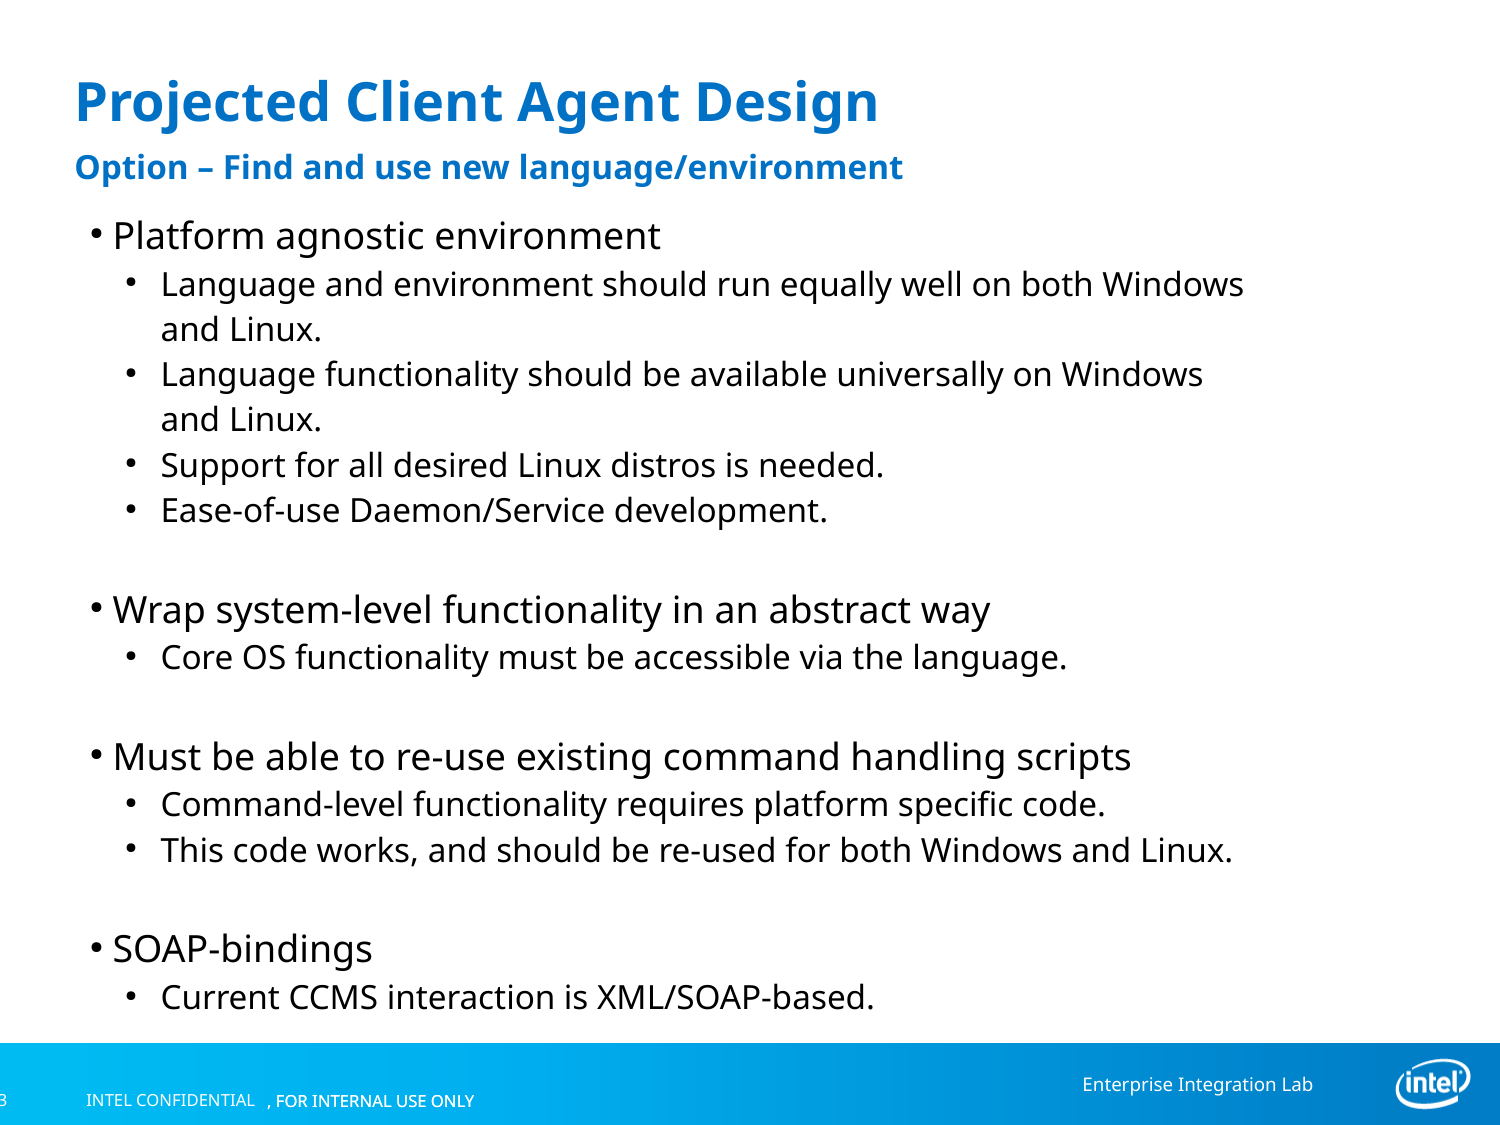

# Projected Client Agent Design Option – Find and use new language/environment
 Platform agnostic environment
Language and environment should run equally well on both Windows
and Linux.
Language functionality should be available universally on Windows
and Linux.
Support for all desired Linux distros is needed.
Ease-of-use Daemon/Service development.
 Wrap system-level functionality in an abstract way
Core OS functionality must be accessible via the language.
 Must be able to re-use existing command handling scripts
Command-level functionality requires platform specific code.
This code works, and should be re-used for both Windows and Linux.
 SOAP-bindings
Current CCMS interaction is XML/SOAP-based.